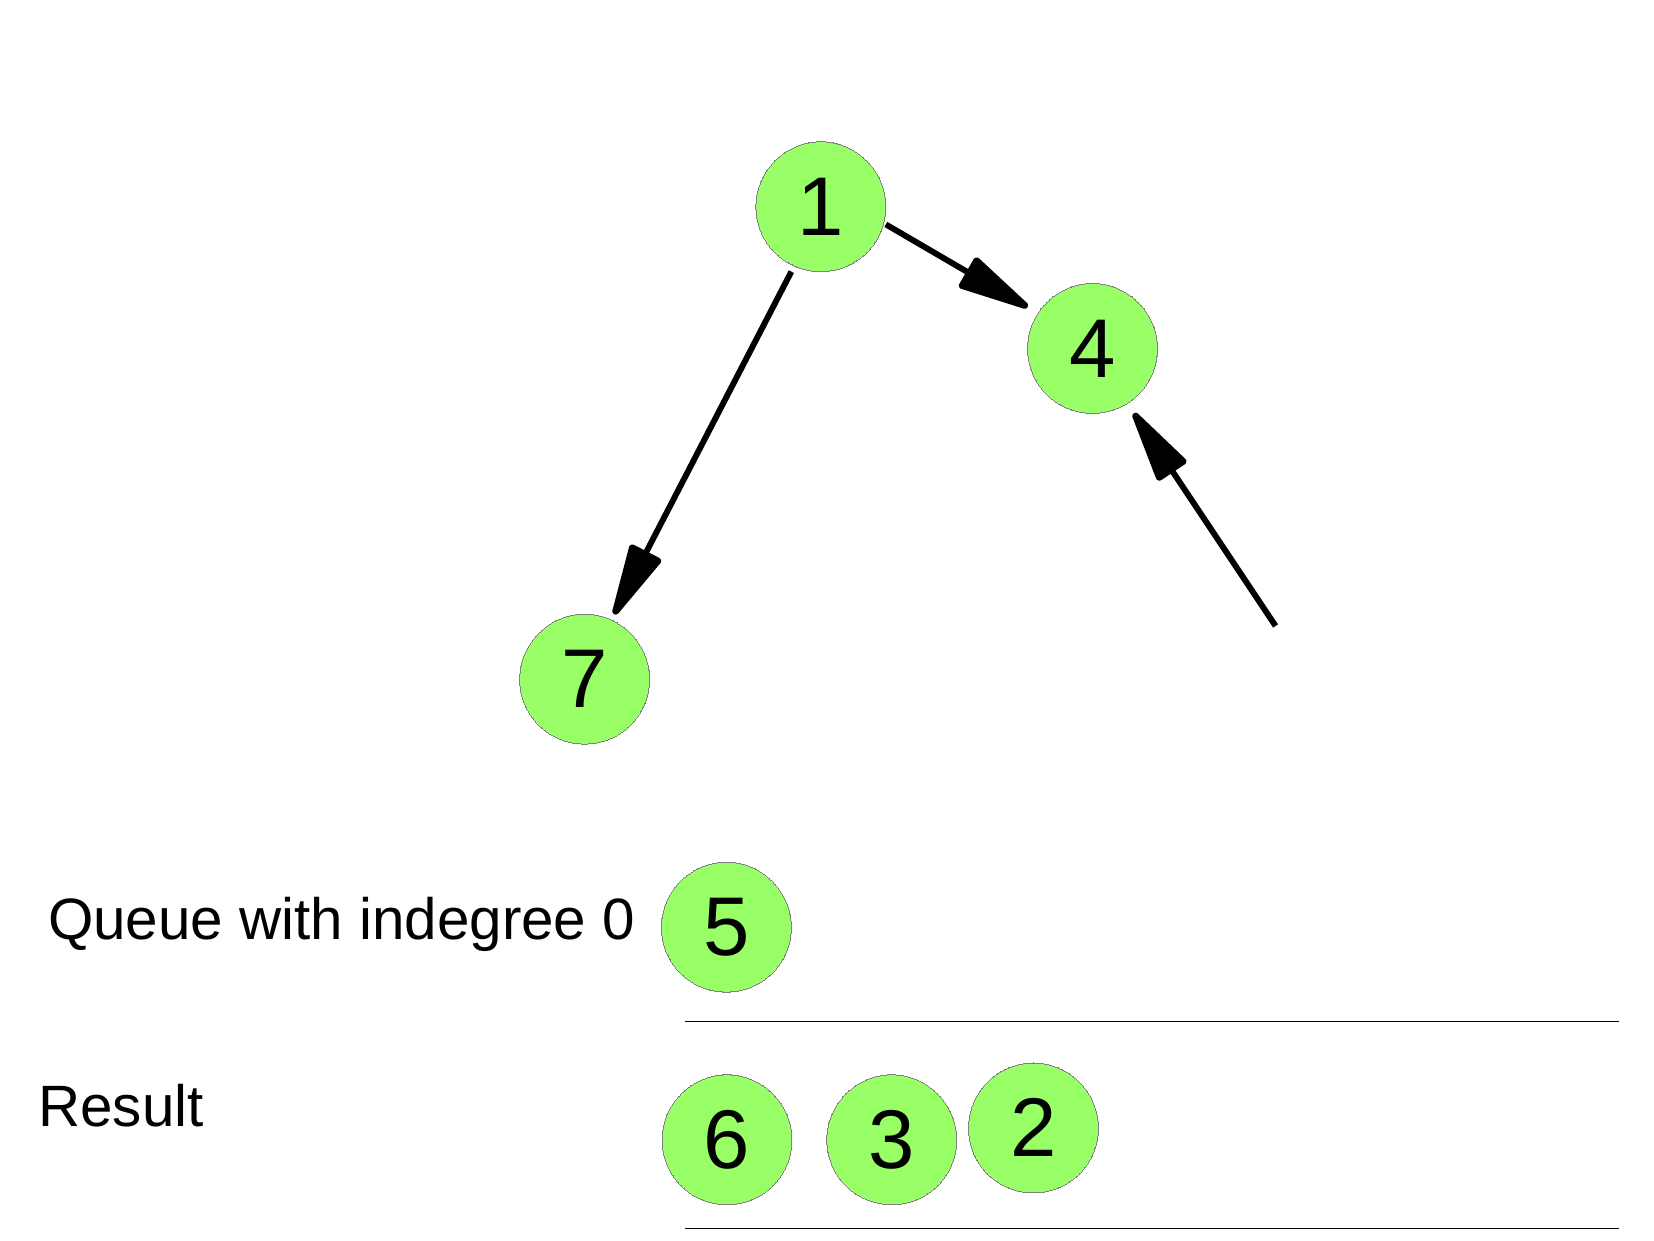

1
4
7
5
Queue with indegree 0
2
Result
6
3